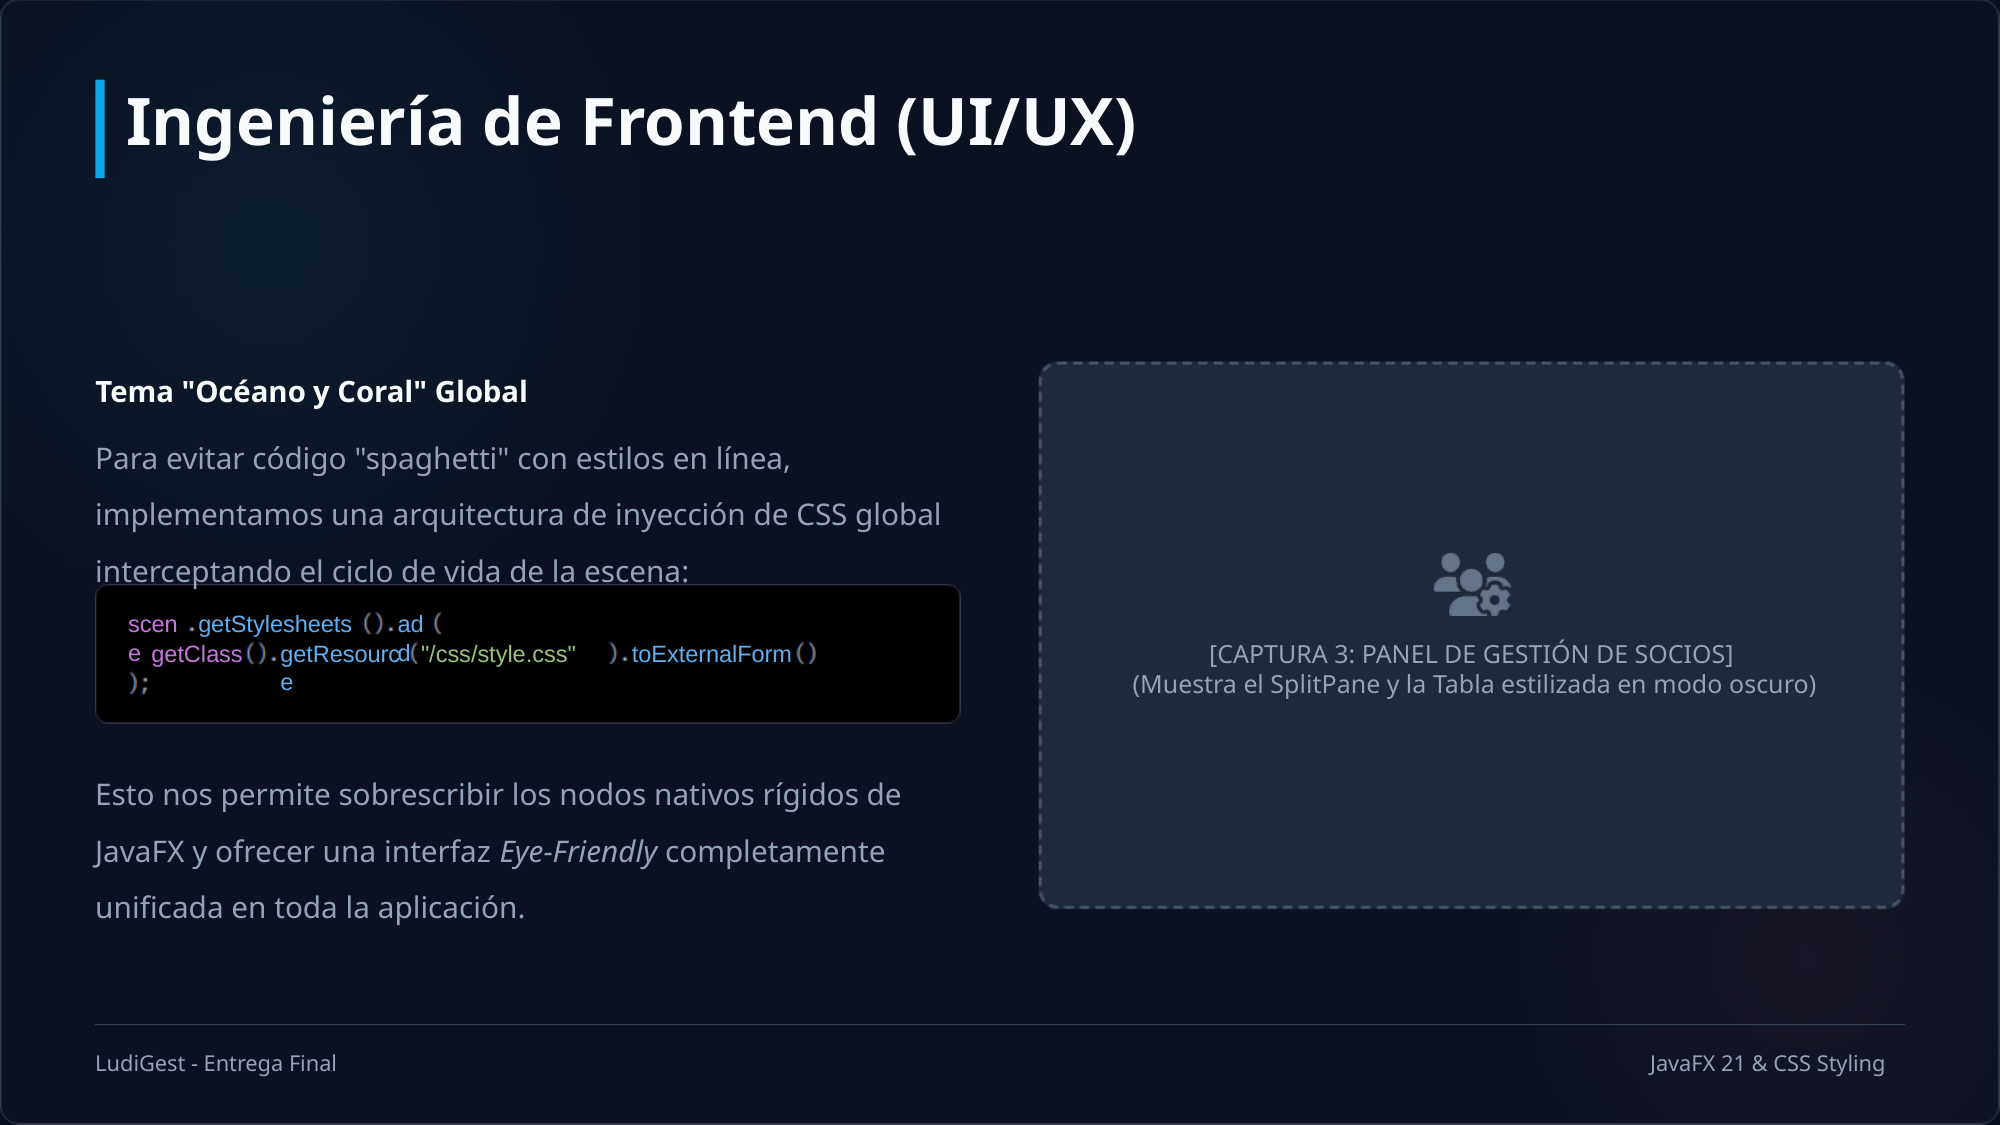

Ingeniería de Frontend (UI/UX)
Tema "Océano y Coral" Global
Para evitar código "spaghetti" con estilos en línea, implementamos una arquitectura de inyección de CSS global interceptando el ciclo de vida de la escena:
scene
getStylesheets
add
getClass
getResource
"/css/style.css"
toExternalForm
[CAPTURA 3: PANEL DE GESTIÓN DE SOCIOS]
 (Muestra el SplitPane y la Tabla estilizada en modo oscuro)
Esto nos permite sobrescribir los nodos nativos rígidos de JavaFX y ofrecer una interfaz Eye-Friendly completamente unificada en toda la aplicación.
LudiGest - Entrega Final
JavaFX 21 & CSS Styling